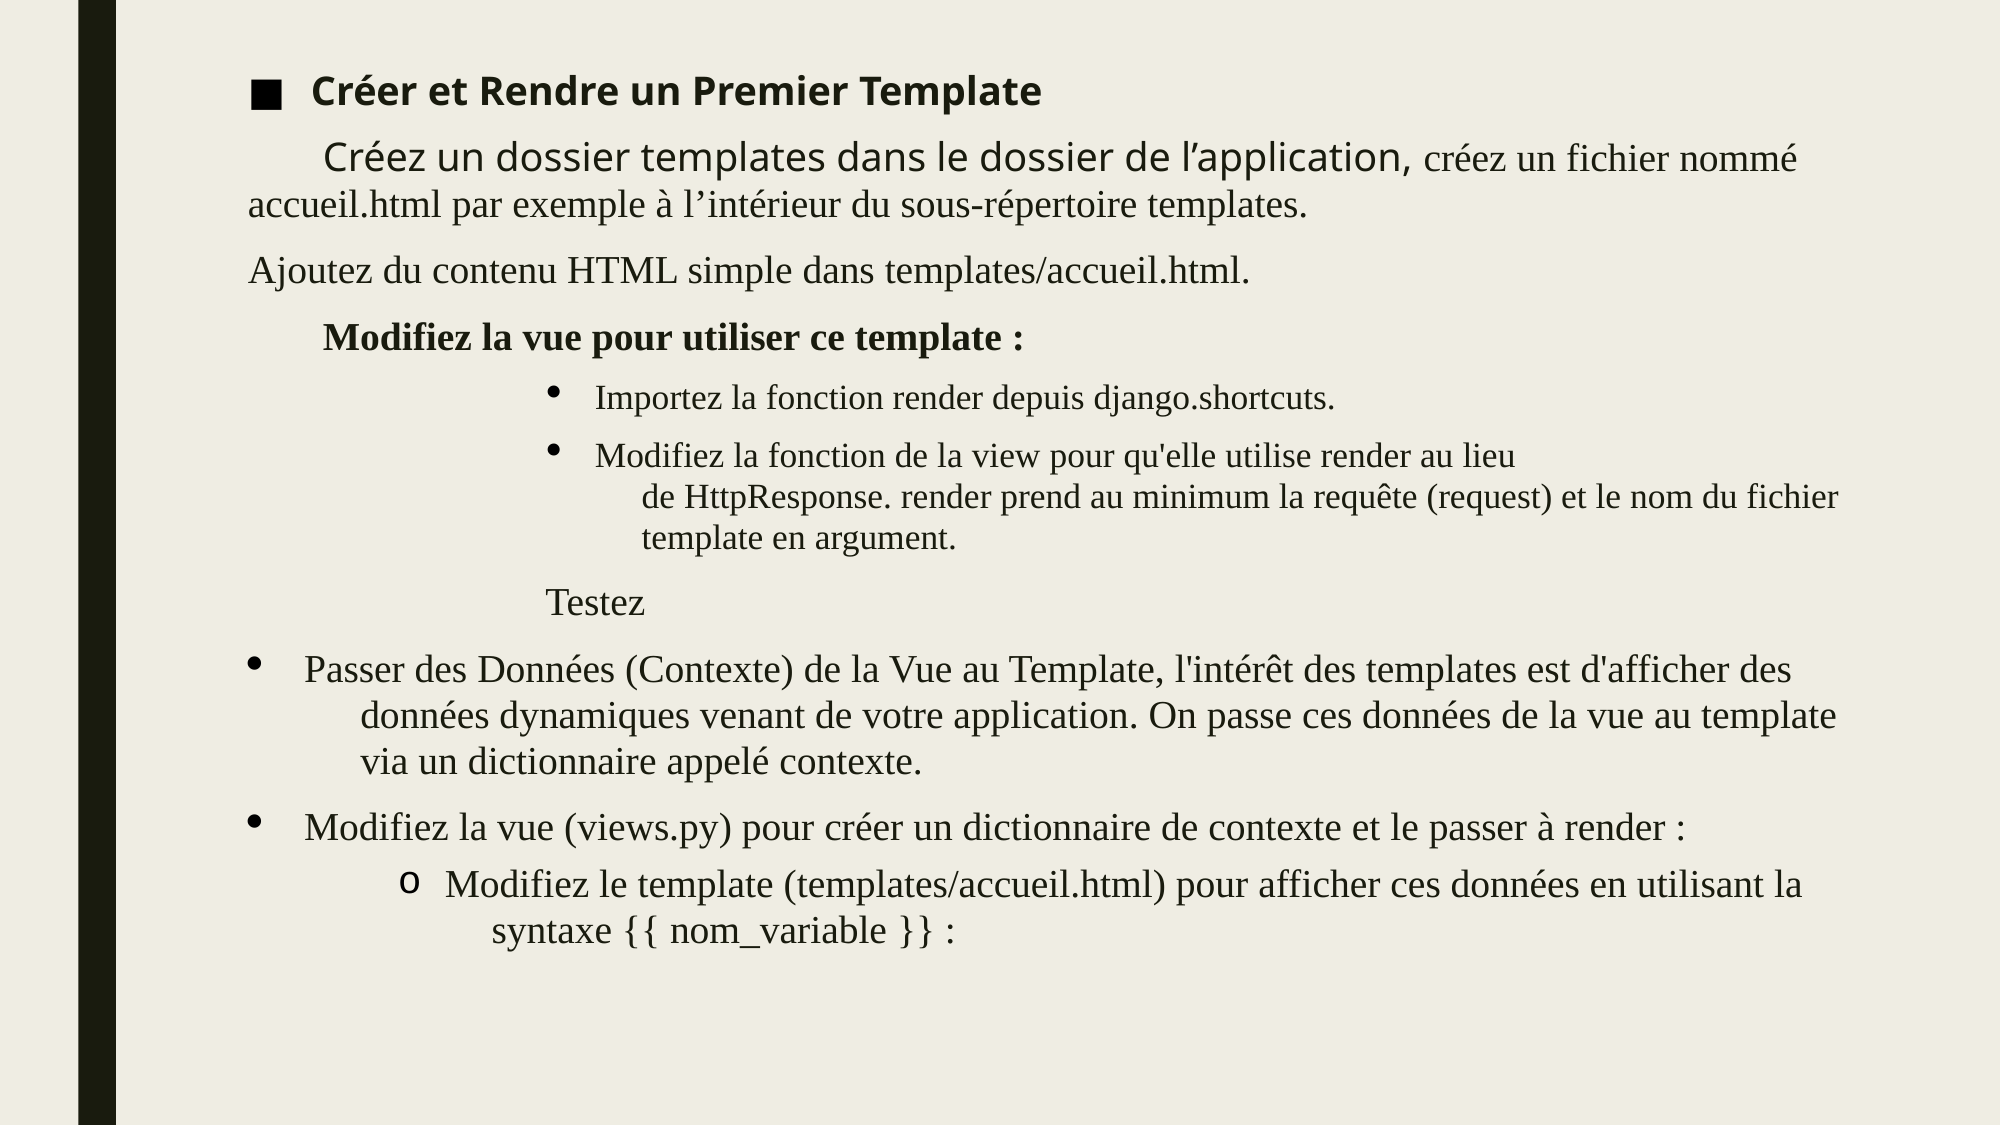

# Créer et Rendre un Premier Template
	Créez un dossier templates dans le dossier de l’application, créez un fichier nommé accueil.html par exemple à l’intérieur du sous-répertoire templates.
Ajoutez du contenu HTML simple dans templates/accueil.html.
	Modifiez la vue pour utiliser ce template :
Importez la fonction render depuis django.shortcuts.
Modifiez la fonction de la view pour qu'elle utilise render au lieu de HttpResponse. render prend au minimum la requête (request) et le nom du fichier template en argument.
		Testez
Passer des Données (Contexte) de la Vue au Template, l'intérêt des templates est d'afficher des données dynamiques venant de votre application. On passe ces données de la vue au template via un dictionnaire appelé contexte.
Modifiez la vue (views.py) pour créer un dictionnaire de contexte et le passer à render :
Modifiez le template (templates/accueil.html) pour afficher ces données en utilisant la syntaxe {{ nom_variable }} :